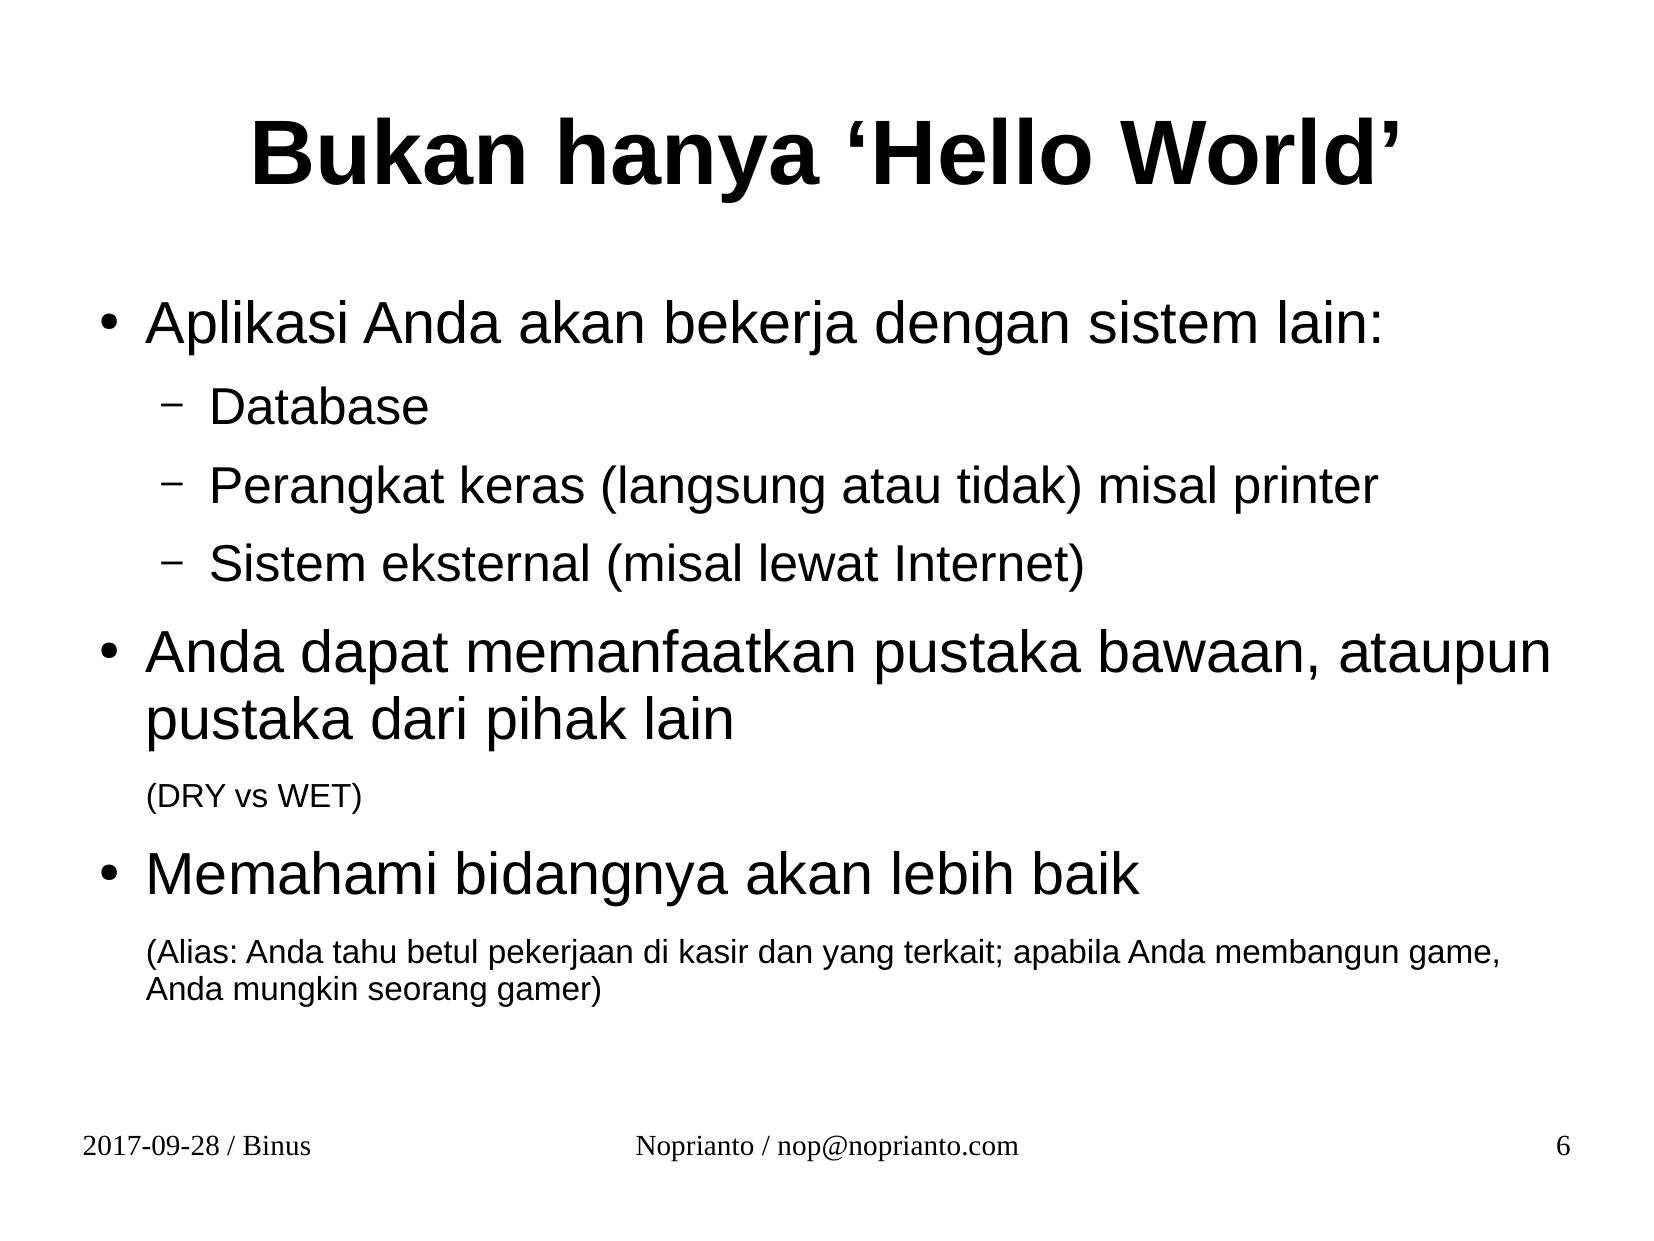

# Bukan hanya ‘Hello World’
Aplikasi Anda akan bekerja dengan sistem lain:
Database
Perangkat keras (langsung atau tidak) misal printer
Sistem eksternal (misal lewat Internet)
Anda dapat memanfaatkan pustaka bawaan, ataupun pustaka dari pihak lain
(DRY vs WET)
Memahami bidangnya akan lebih baik
(Alias: Anda tahu betul pekerjaan di kasir dan yang terkait; apabila Anda membangun game, Anda mungkin seorang gamer)
2017-09-28 / Binus
Noprianto / nop@noprianto.com
6